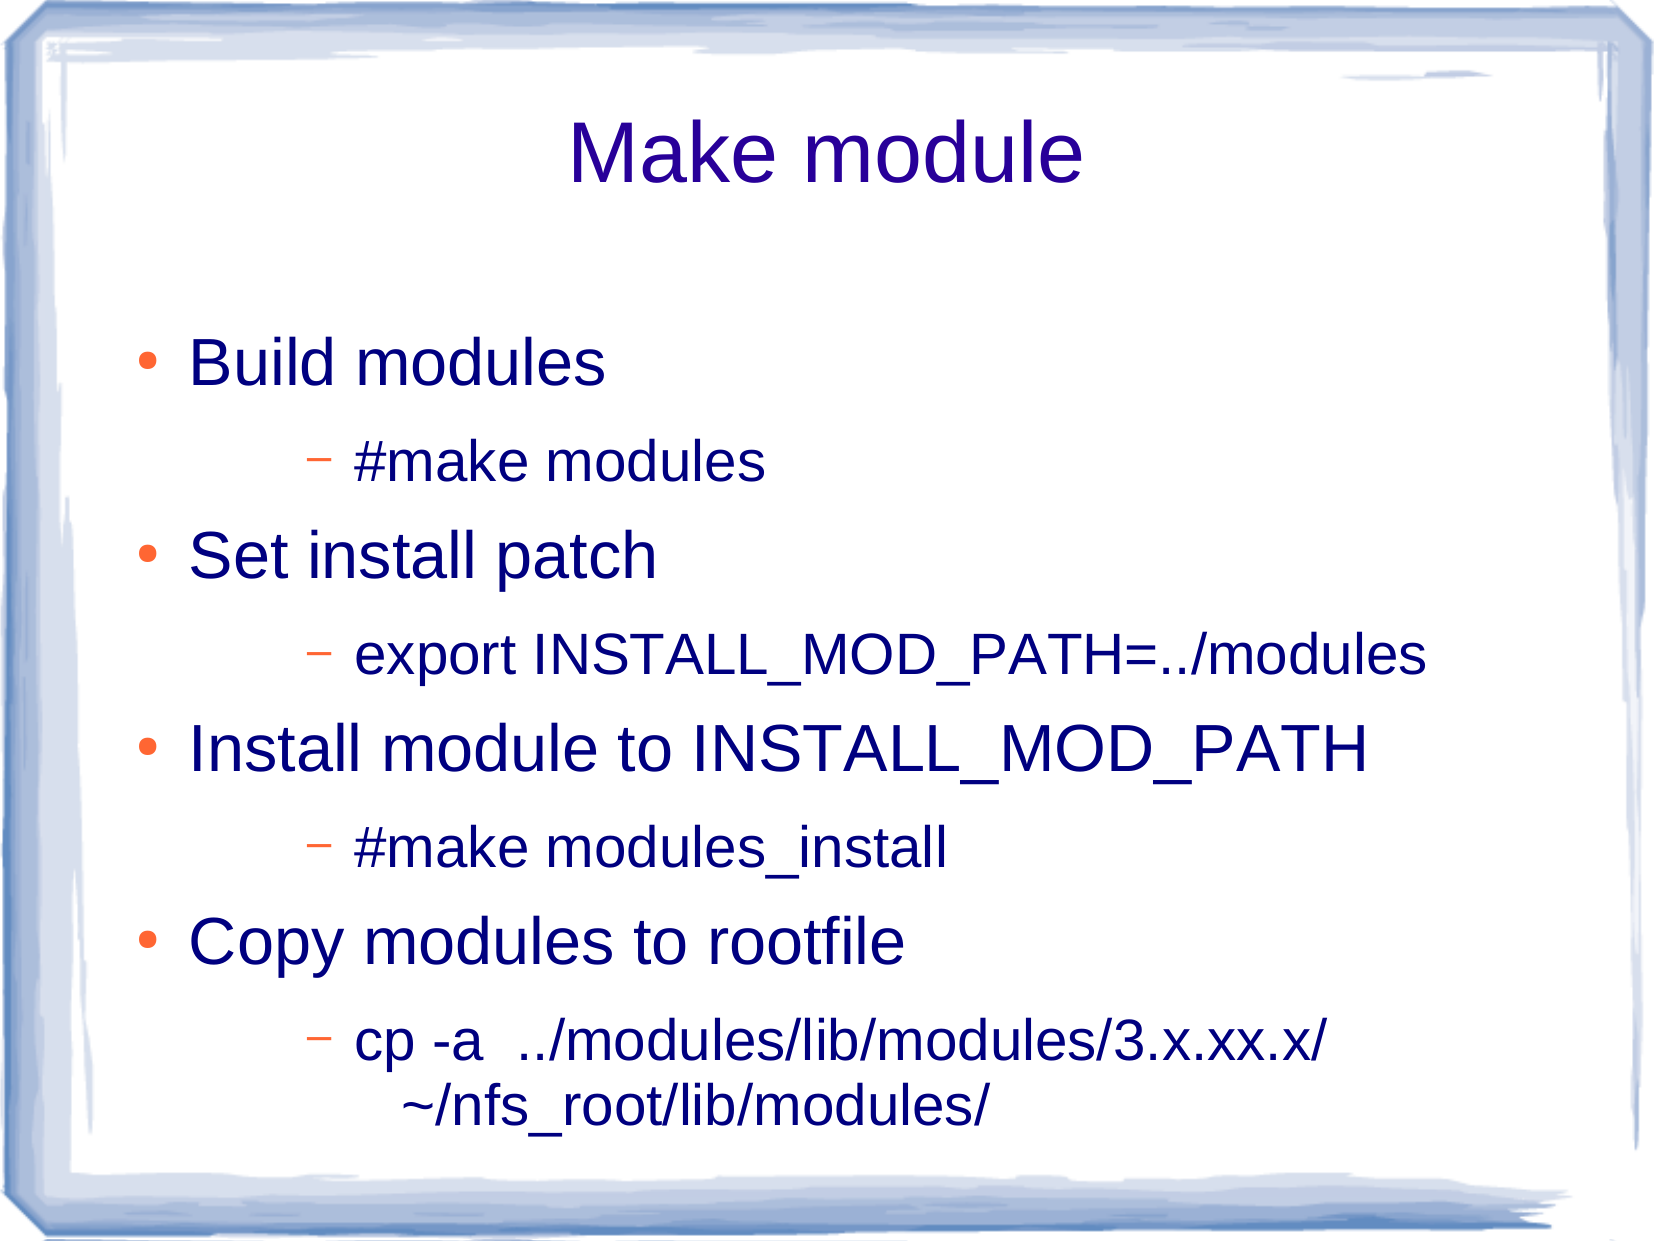

# Make module
Build modules
#make modules
Set install patch
export INSTALL_MOD_PATH=../modules
Install module to INSTALL_MOD_PATH
#make modules_install
Copy modules to rootfile
cp -a ../modules/lib/modules/3.x.xx.x/ ~/nfs_root/lib/modules/